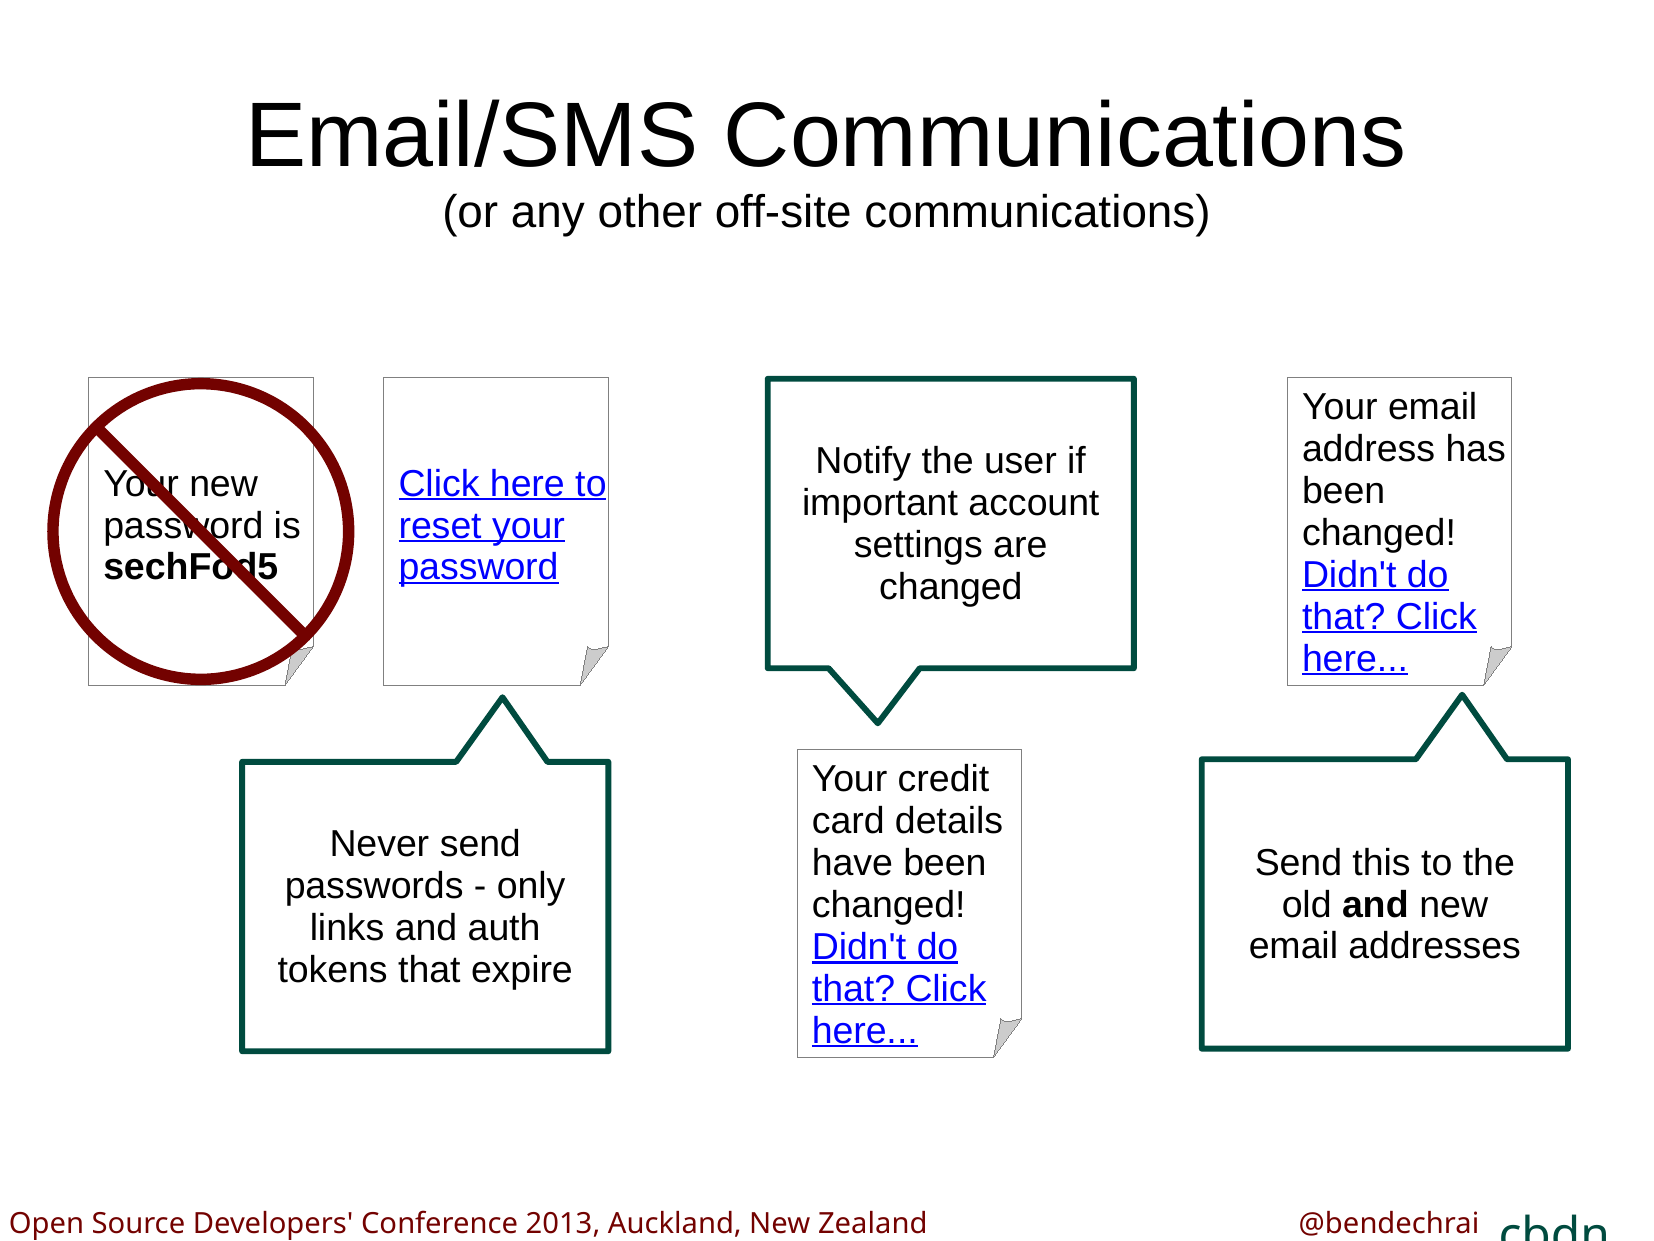

# Email/SMS Communications (or any other off-site communications)
Your email address has been changed! Didn't do that? Click here...
Notify the user if
important account
settings are
changed
Click here to reset your password
Your new password is sechFod5
Your credit card details have been changed! Didn't do that? Click here...
Send this to the
old and new
email addresses
Never send
passwords - only
links and auth
tokens that expire
cbdn
Open Source Developers' Conference 2013, Auckland, New Zealand
@bendechrai